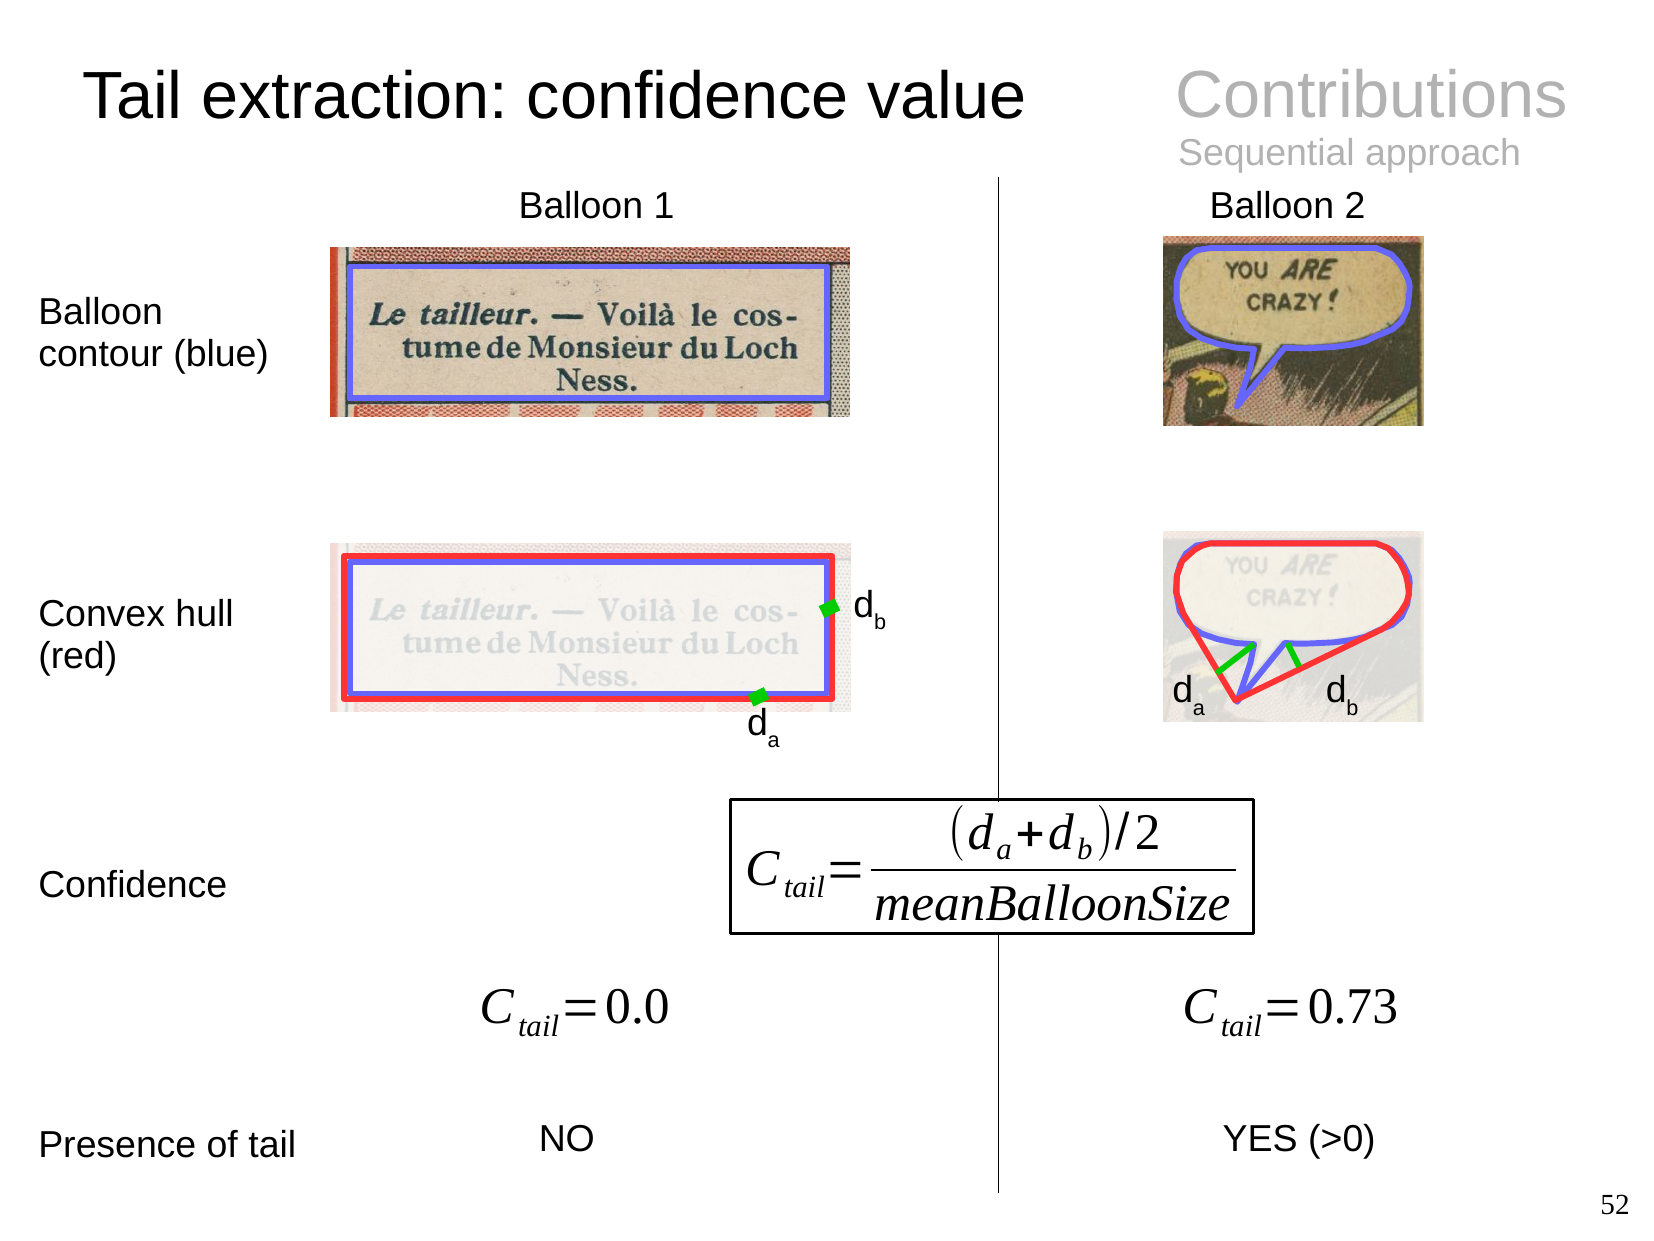

# Tail extraction: confidence value
Balloon 1
Balloon 2
Balloon contour (blue)
db
Convex hull
(red)
da
db
da
Confidence
NO
YES (>0)
Presence of tail
52